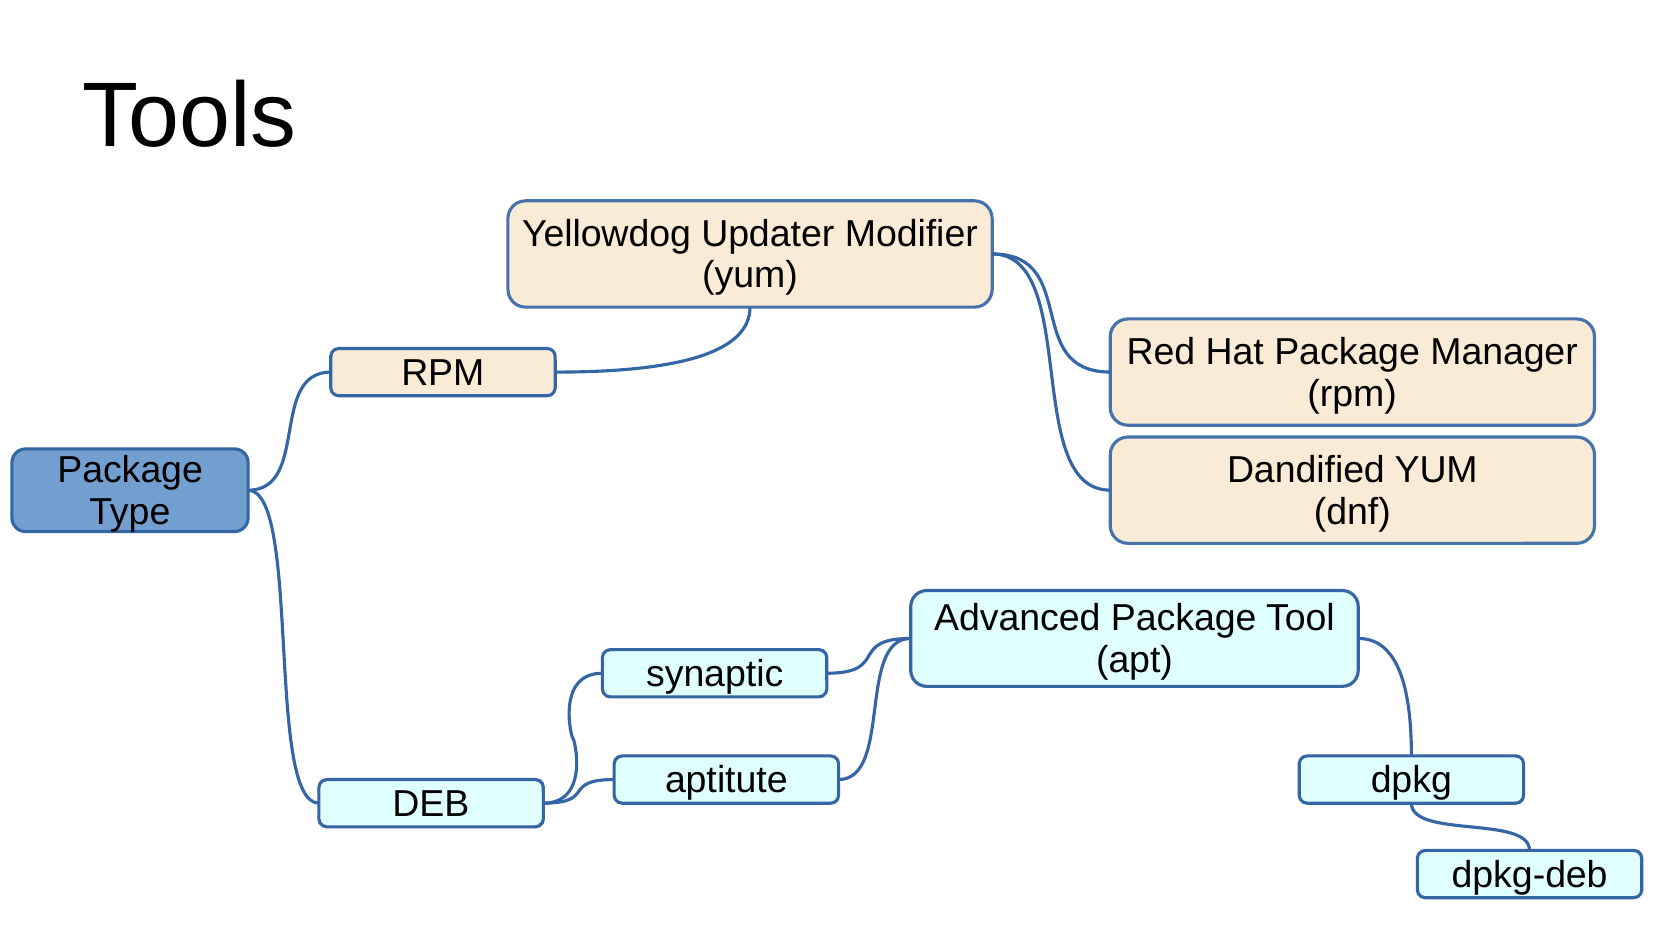

# Tools
Yellowdog Updater Modifier
(yum)
Red Hat Package Manager
(rpm)
RPM
Dandified YUM
(dnf)
Package
Type
Advanced Package Tool
(apt)
synaptic
aptitute
dpkg
DEB
dpkg-deb